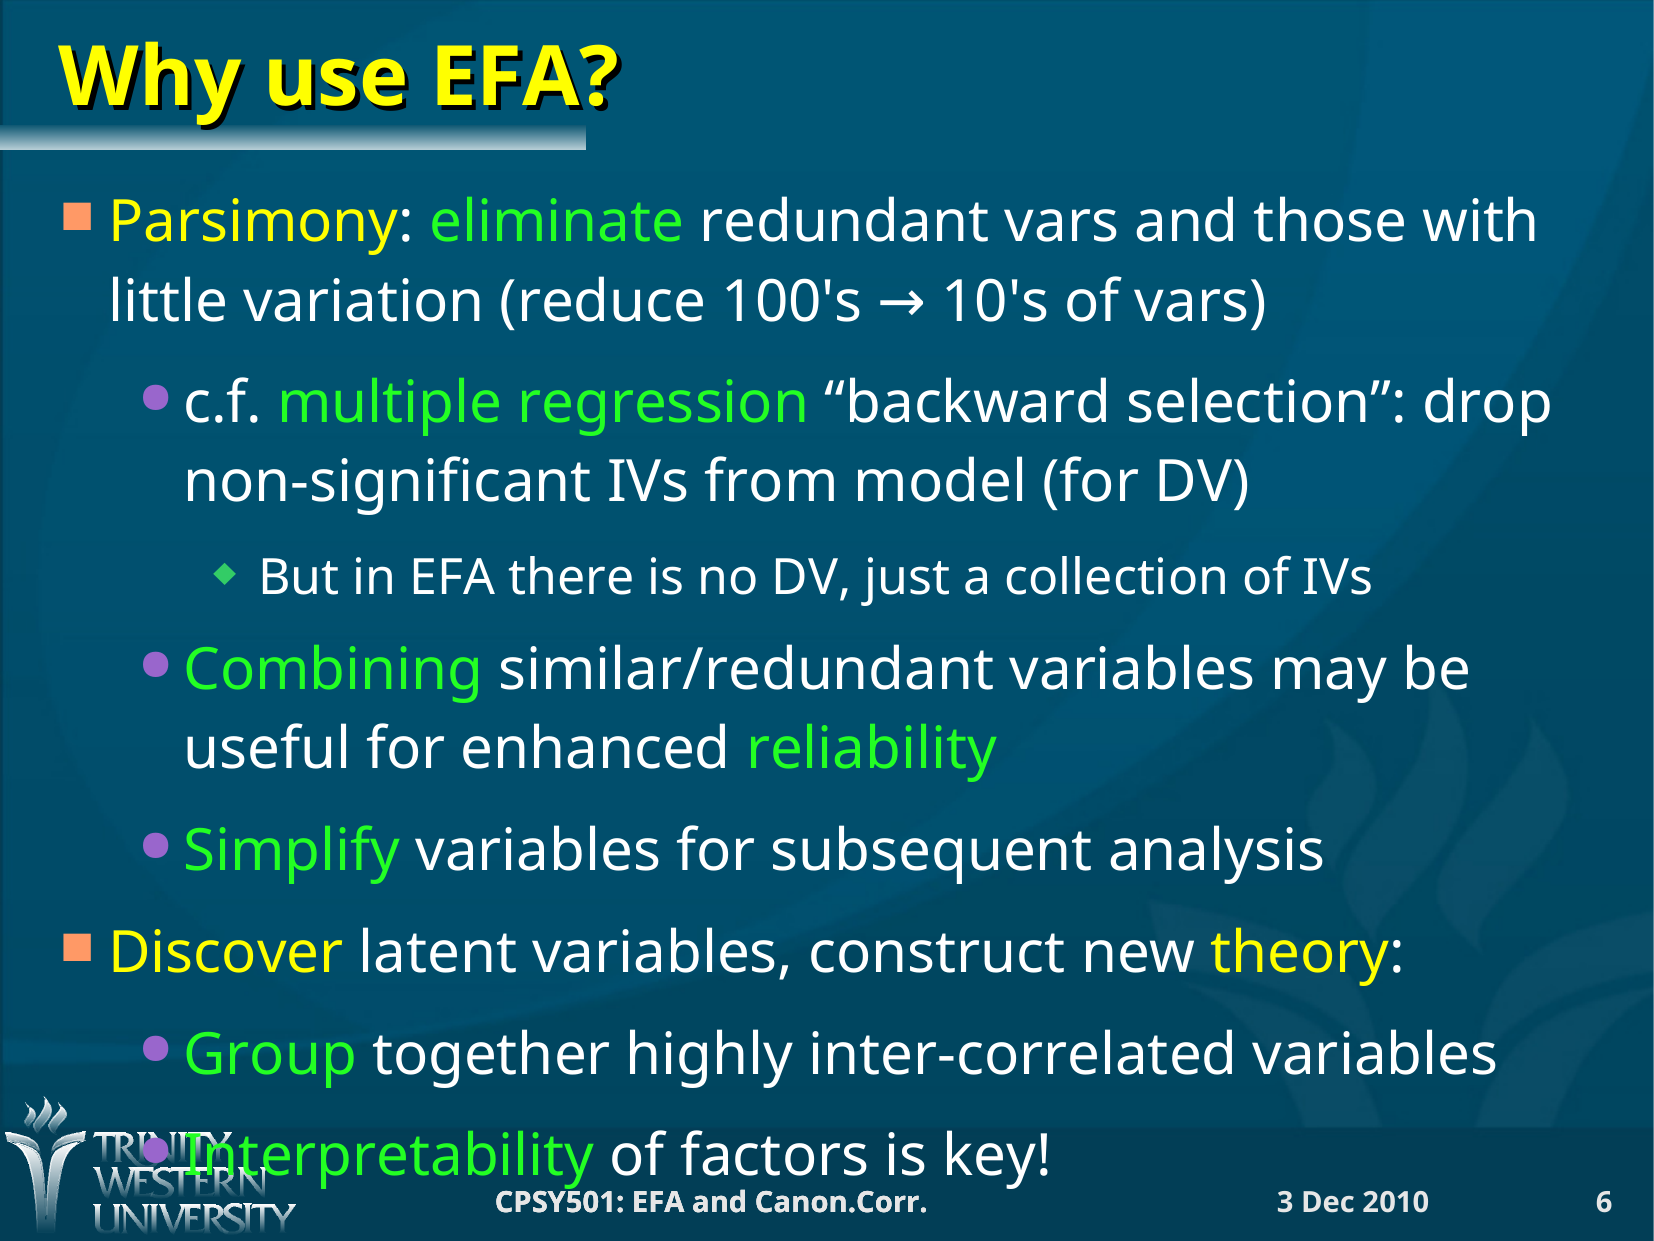

# Why use EFA?
Parsimony: eliminate redundant vars and those with little variation (reduce 100's → 10's of vars)
c.f. multiple regression “backward selection”: drop non-significant IVs from model (for DV)
But in EFA there is no DV, just a collection of IVs
Combining similar/redundant variables may be useful for enhanced reliability
Simplify variables for subsequent analysis
Discover latent variables, construct new theory:
Group together highly inter-correlated variables
Interpretability of factors is key!
CPSY501: EFA and Canon.Corr.
3 Dec 2010
6